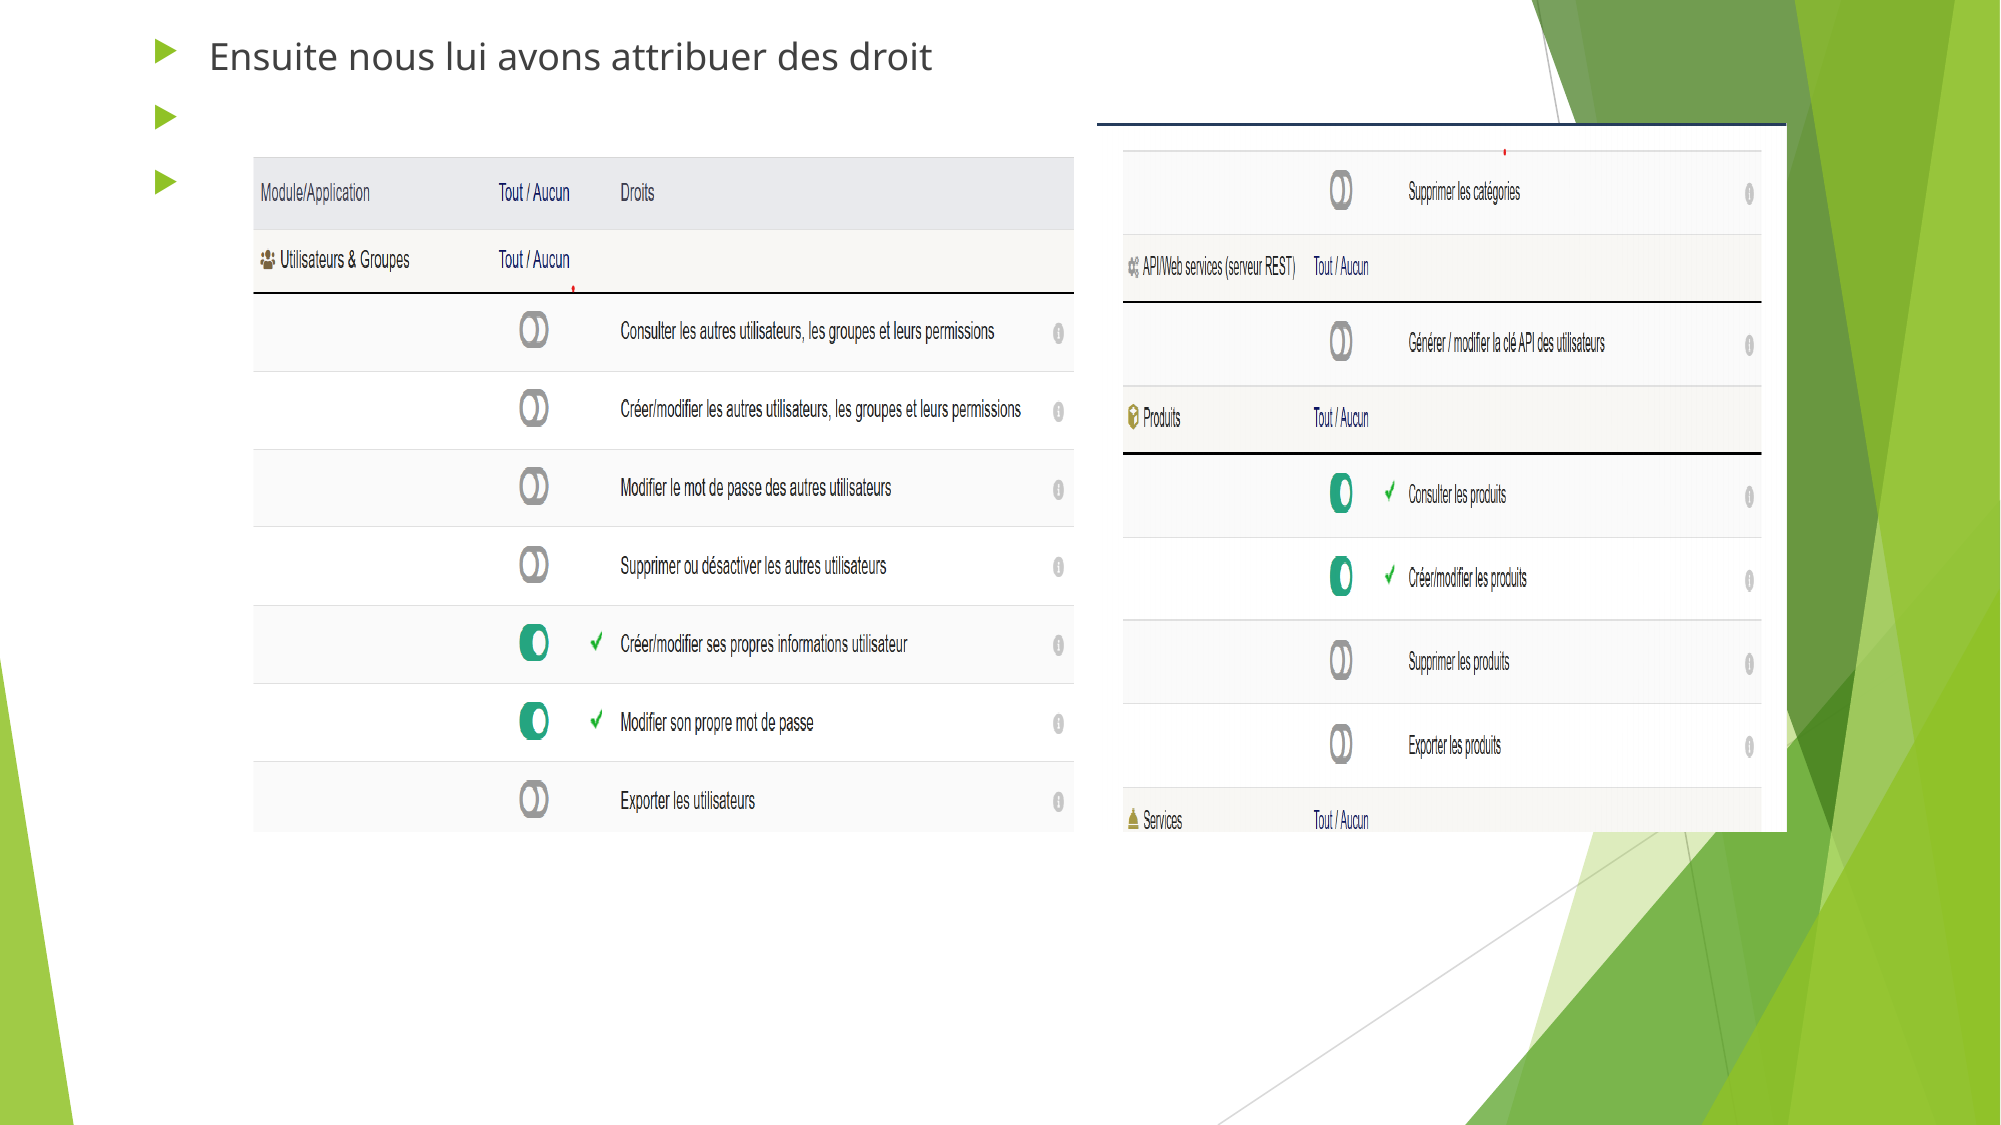

# Ensuite nous lui avons attribuer des droit